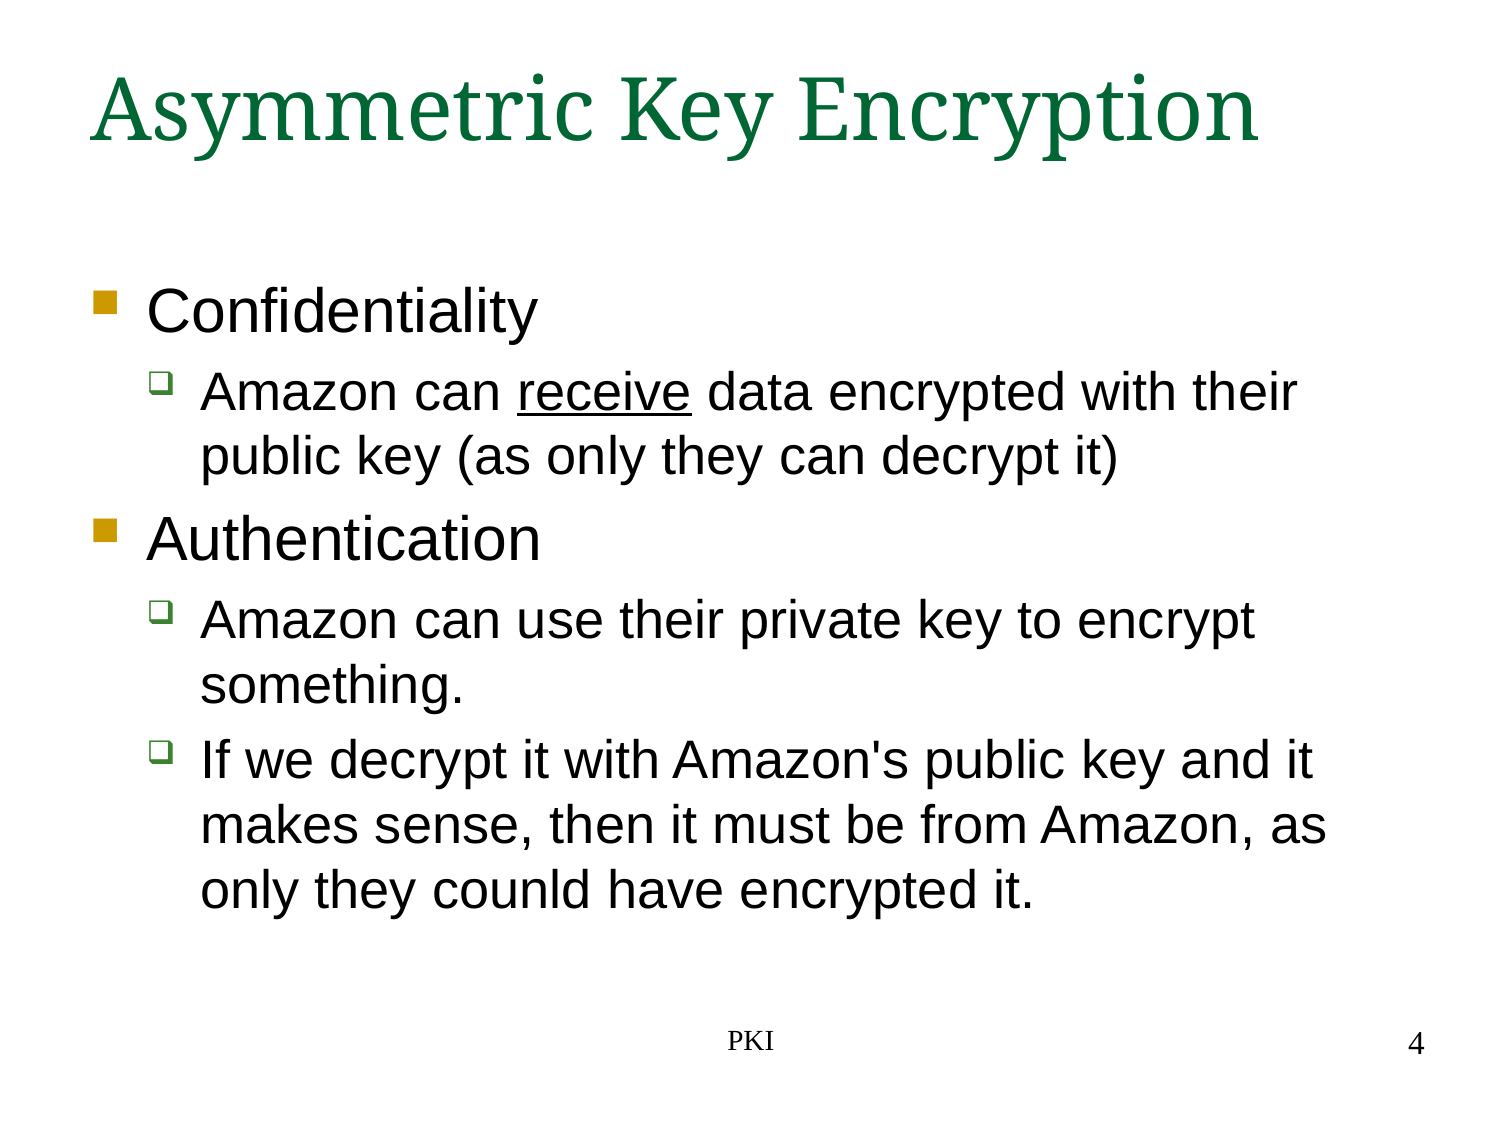

# Asymmetric Key Encryption
Confidentiality
Amazon can receive data encrypted with their public key (as only they can decrypt it)
Authentication
Amazon can use their private key to encrypt something.
If we decrypt it with Amazon's public key and it makes sense, then it must be from Amazon, as only they counld have encrypted it.
PKI
4